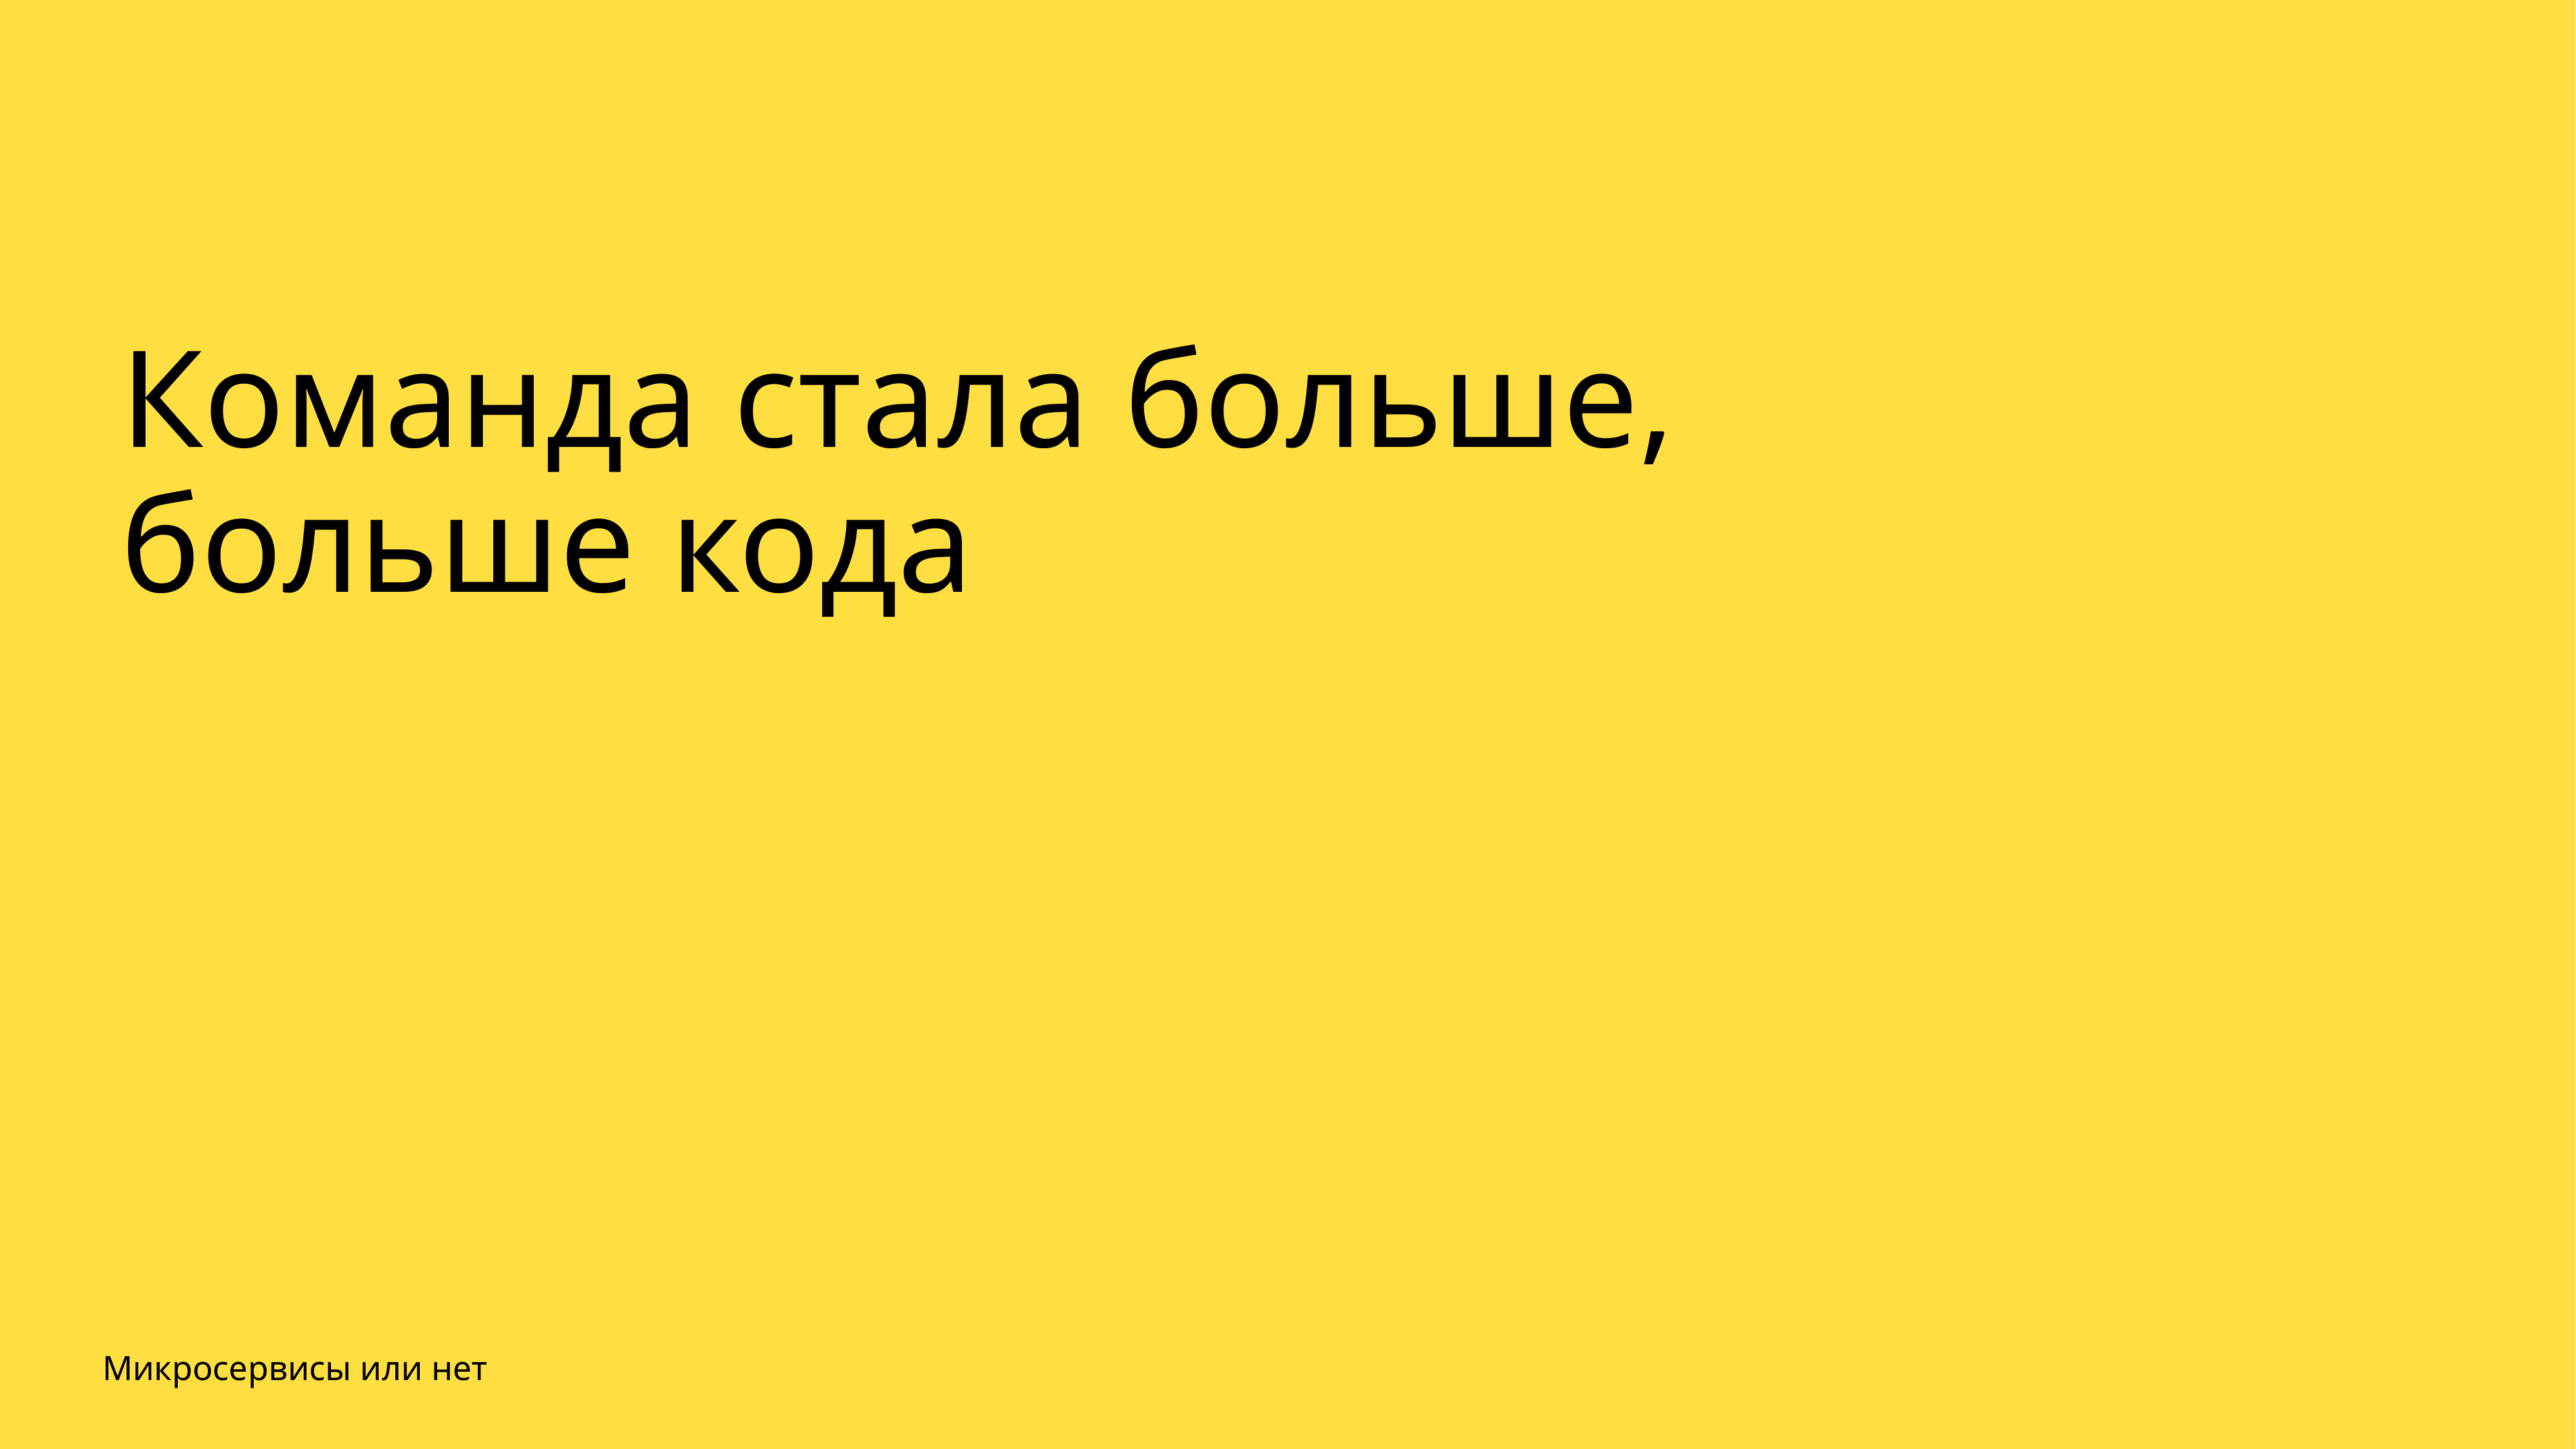

# Команда стала больше, больше кода
Микросервисы или нет